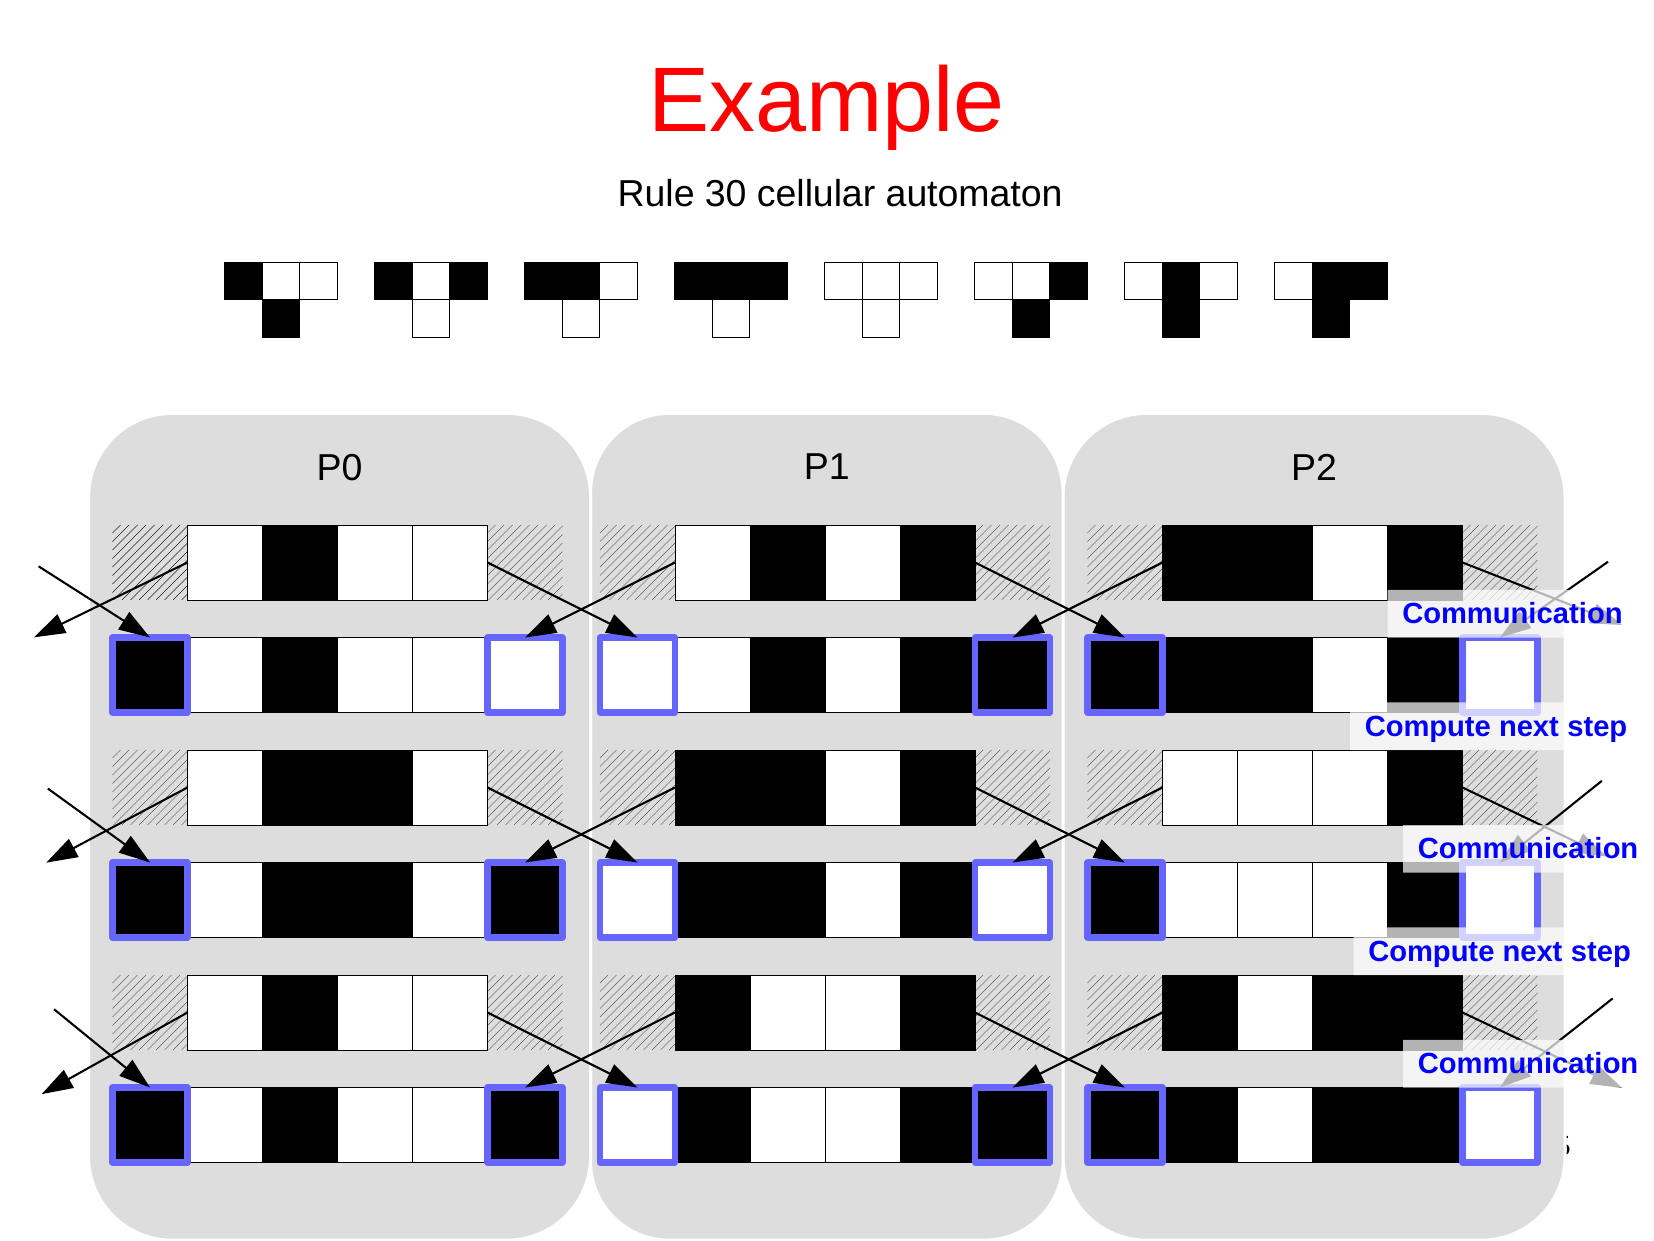

# Example
Rule 30 cellular automaton
P0
P1
P2
Communication
Compute next step
Communication
Compute next step
Communication
Rule 30 CA
5